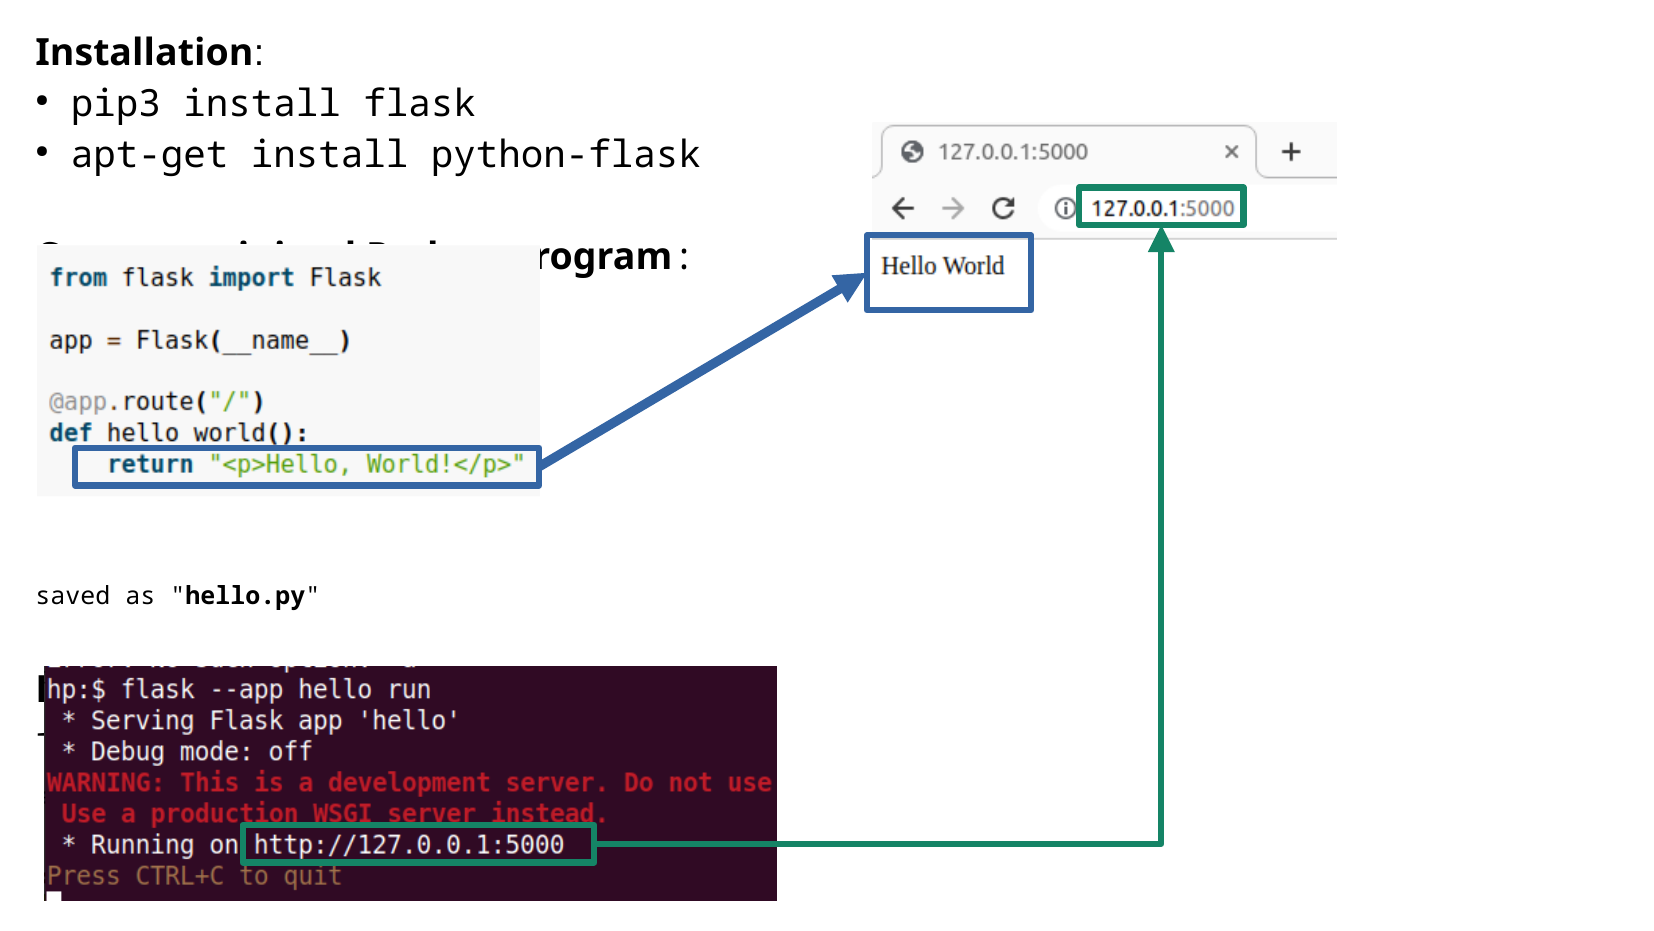

Installation:
pip3 install flask
apt-get install python-flask
Create a minimal Python program:
saved as "hello.py"
Running a development webserver:
flask --app hello run